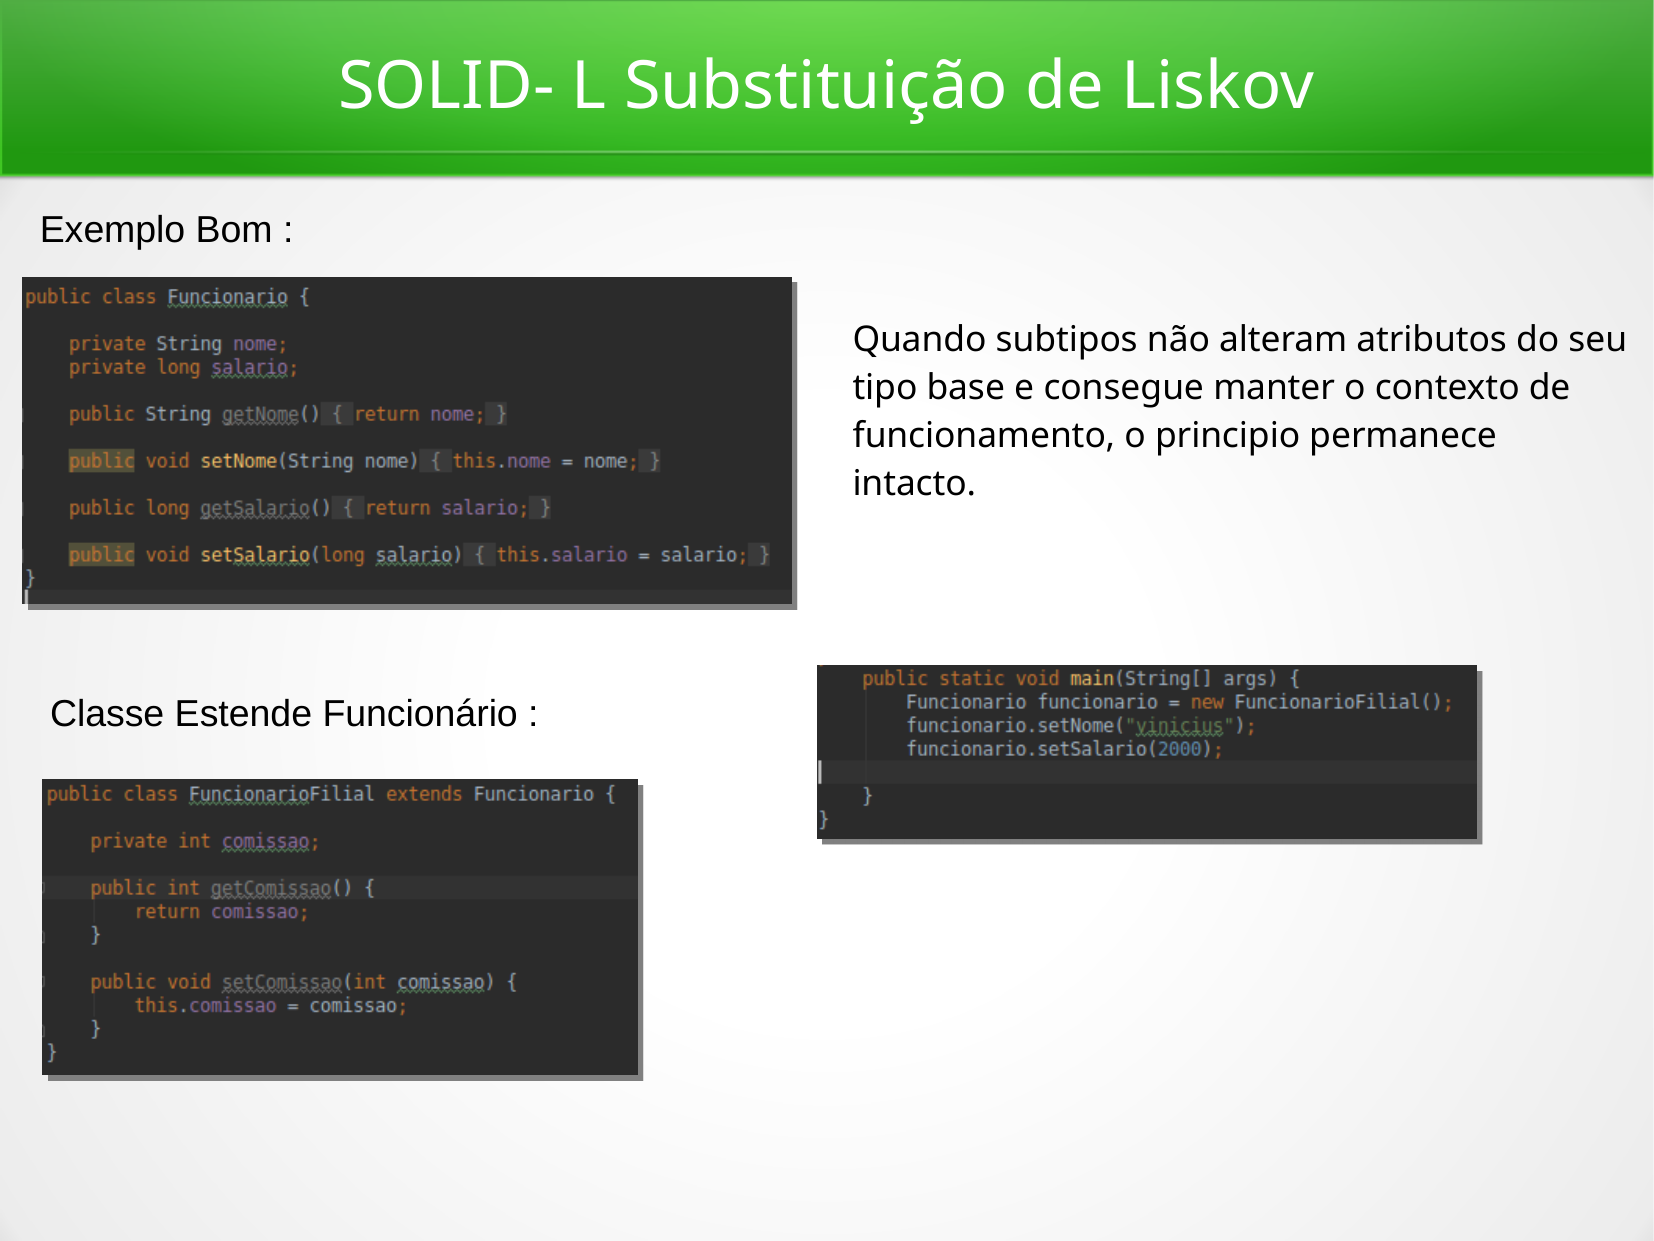

# SOLID- L Substituição de Liskov
Exemplo Bom :
Quando subtipos não alteram atributos do seu tipo base e consegue manter o contexto de funcionamento, o principio permanece intacto.
Classe Estende Funcionário :